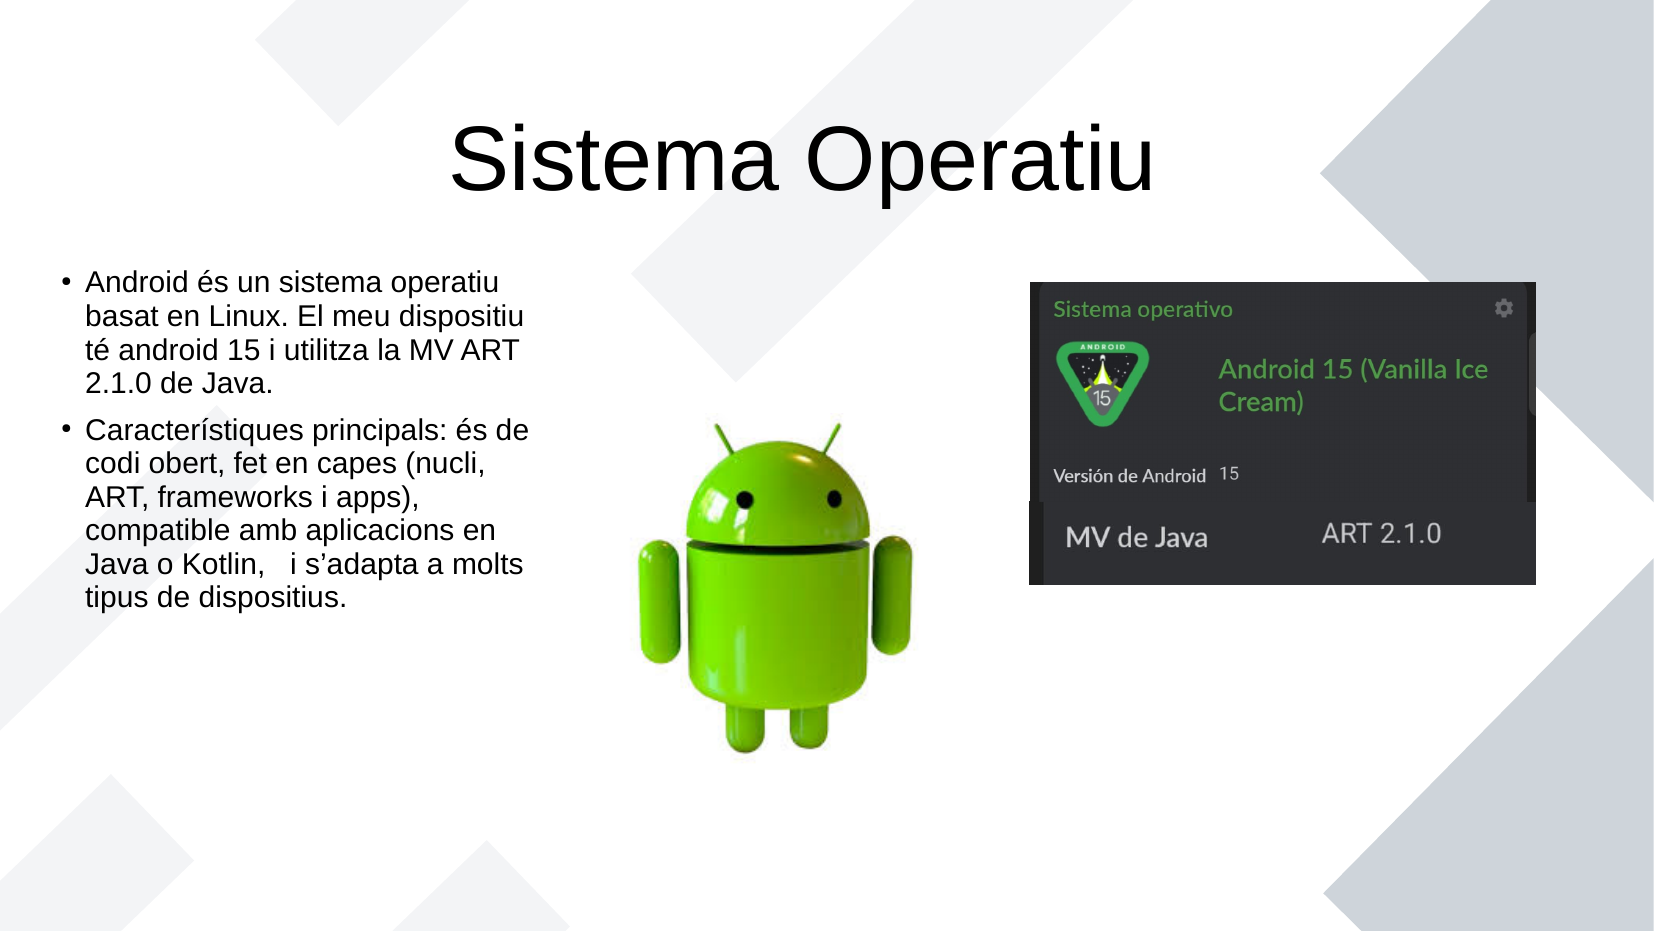

# Sistema Operatiu
Android és un sistema operatiu basat en Linux. El meu dispositiu té android 15 i utilitza la MV ART 2.1.0 de Java.
Característiques principals: és de codi obert, fet en capes (nucli, ART, frameworks i apps), compatible amb aplicacions en Java o Kotlin, i s’adapta a molts tipus de dispositius.